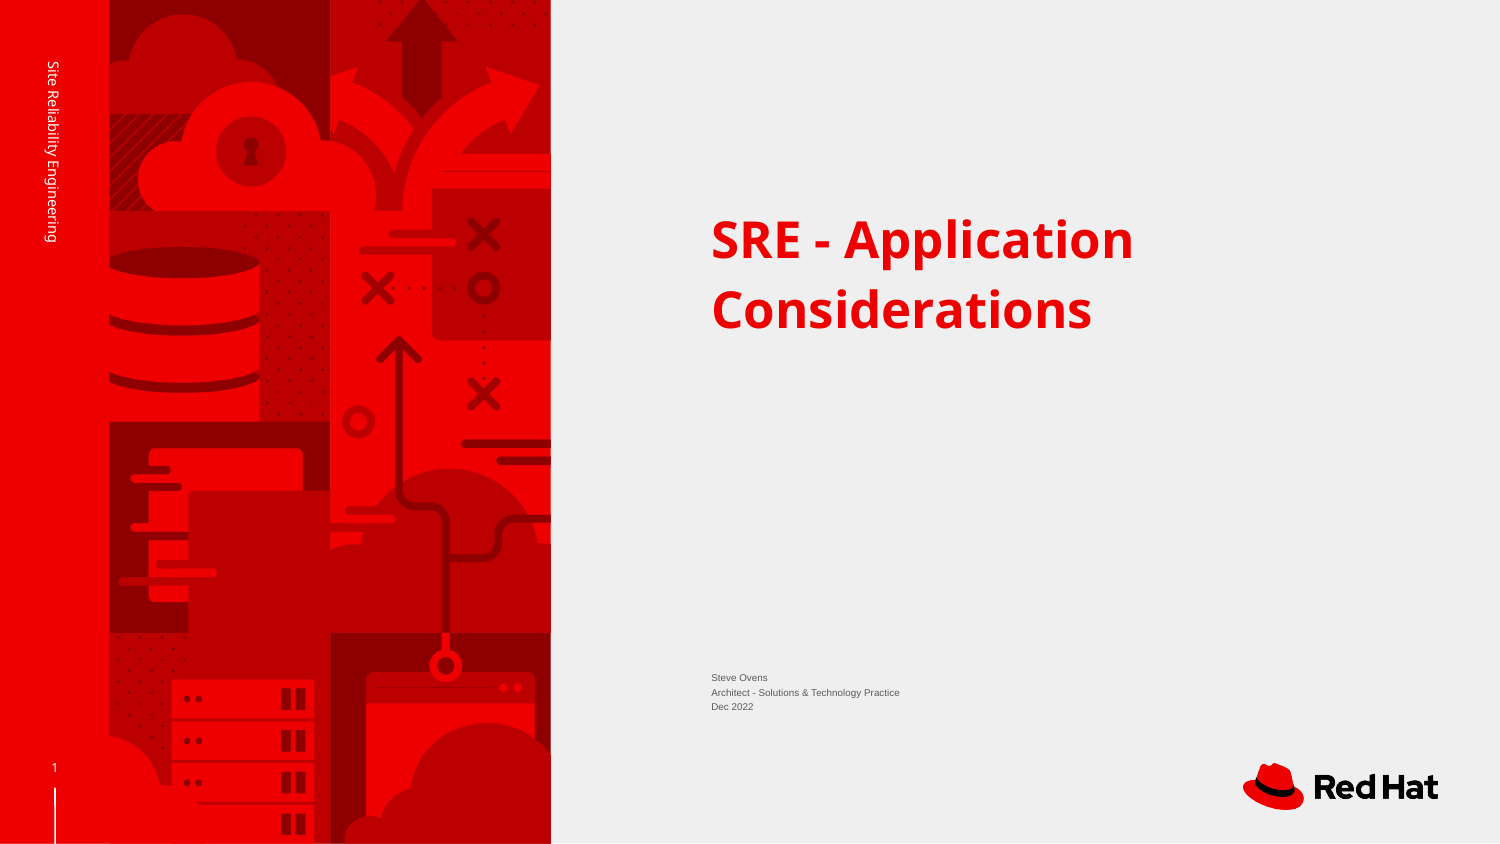

# SRE - Application Considerations
Site Reliability Engineering
Steve Ovens
Architect - Solutions & Technology Practice
Dec 2022